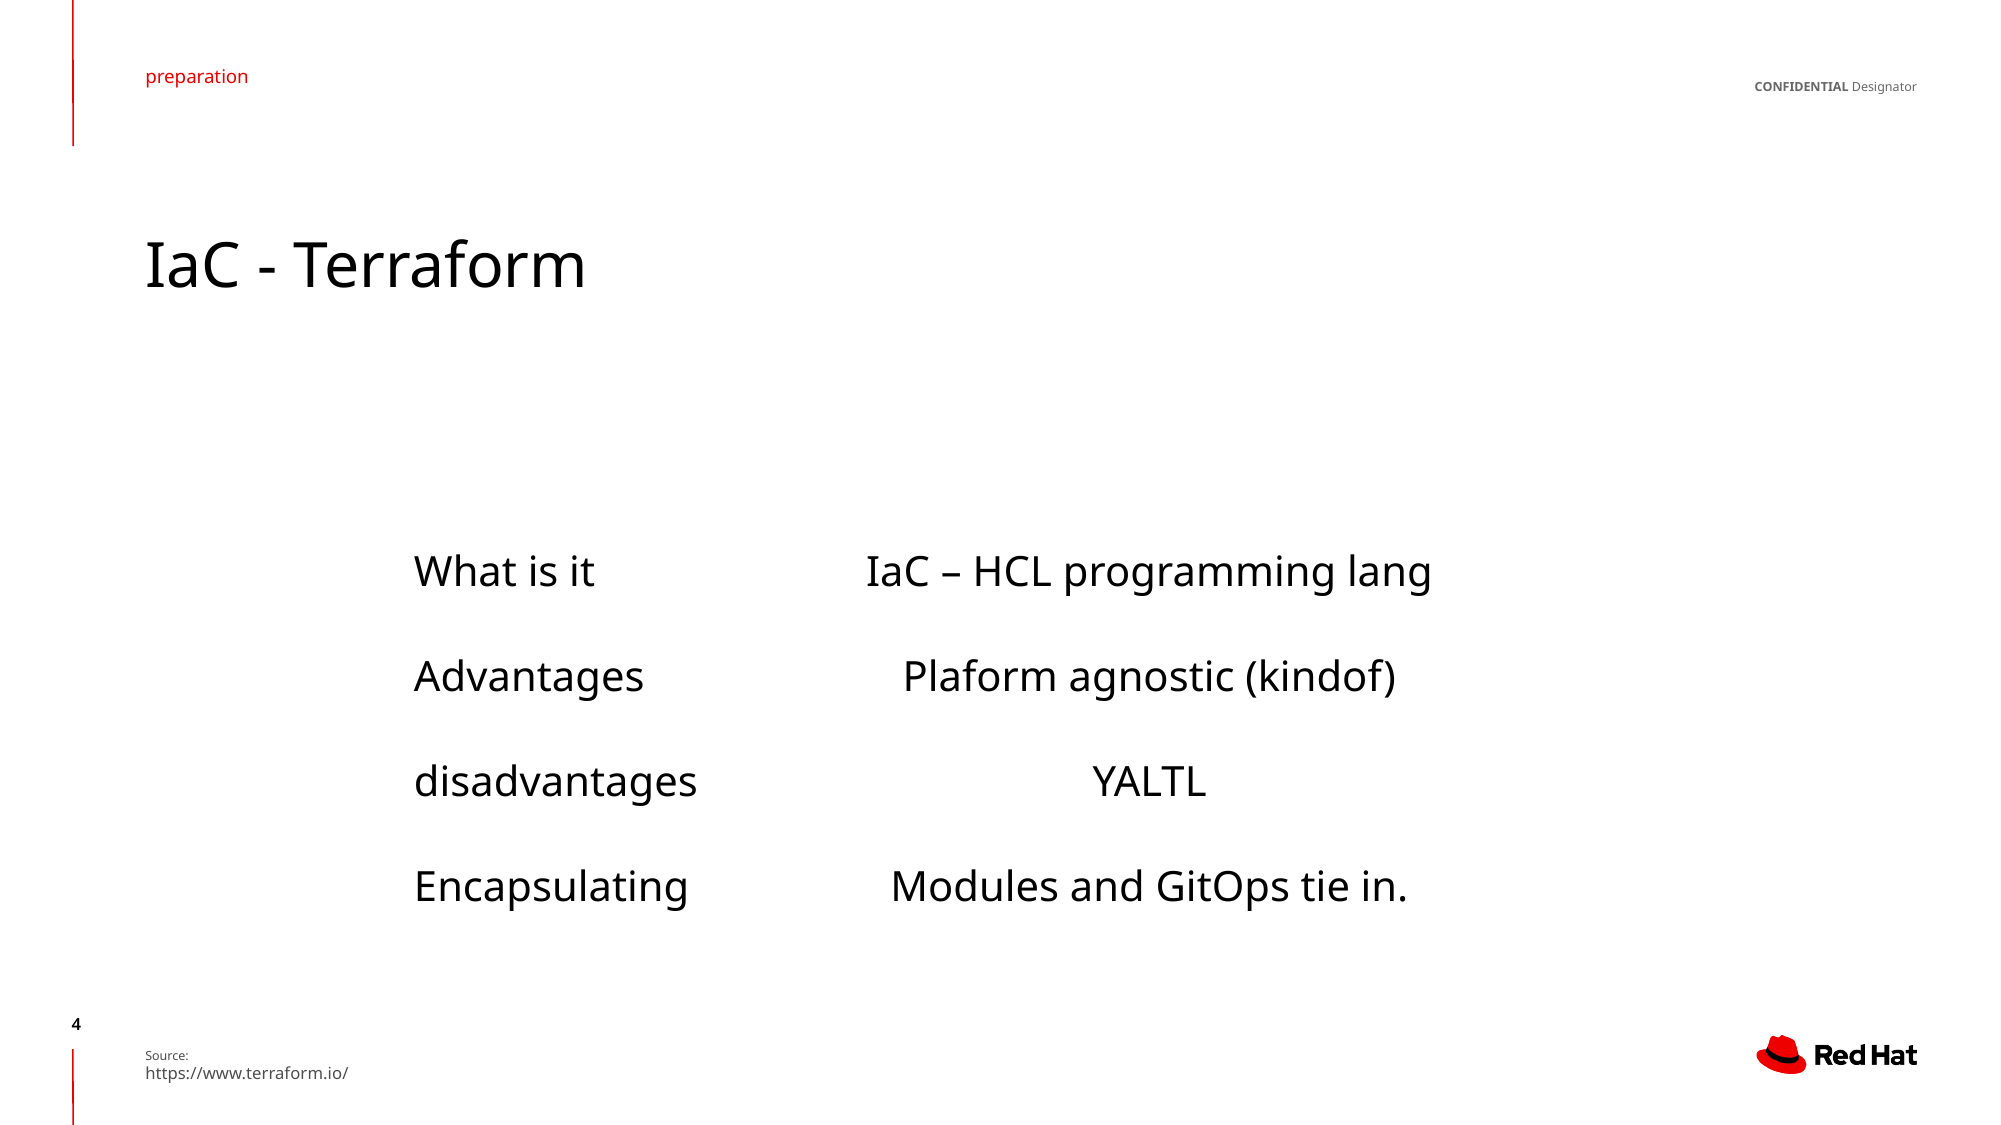

# preparation
CONFIDENTIAL Designator
IaC - Terraform
What is it
Advantages
disadvantages
Encapsulating
IaC – HCL programming lang
Plaform agnostic (kindof)
YALTL
Modules and GitOps tie in.
Source:
https://www.terraform.io/
4